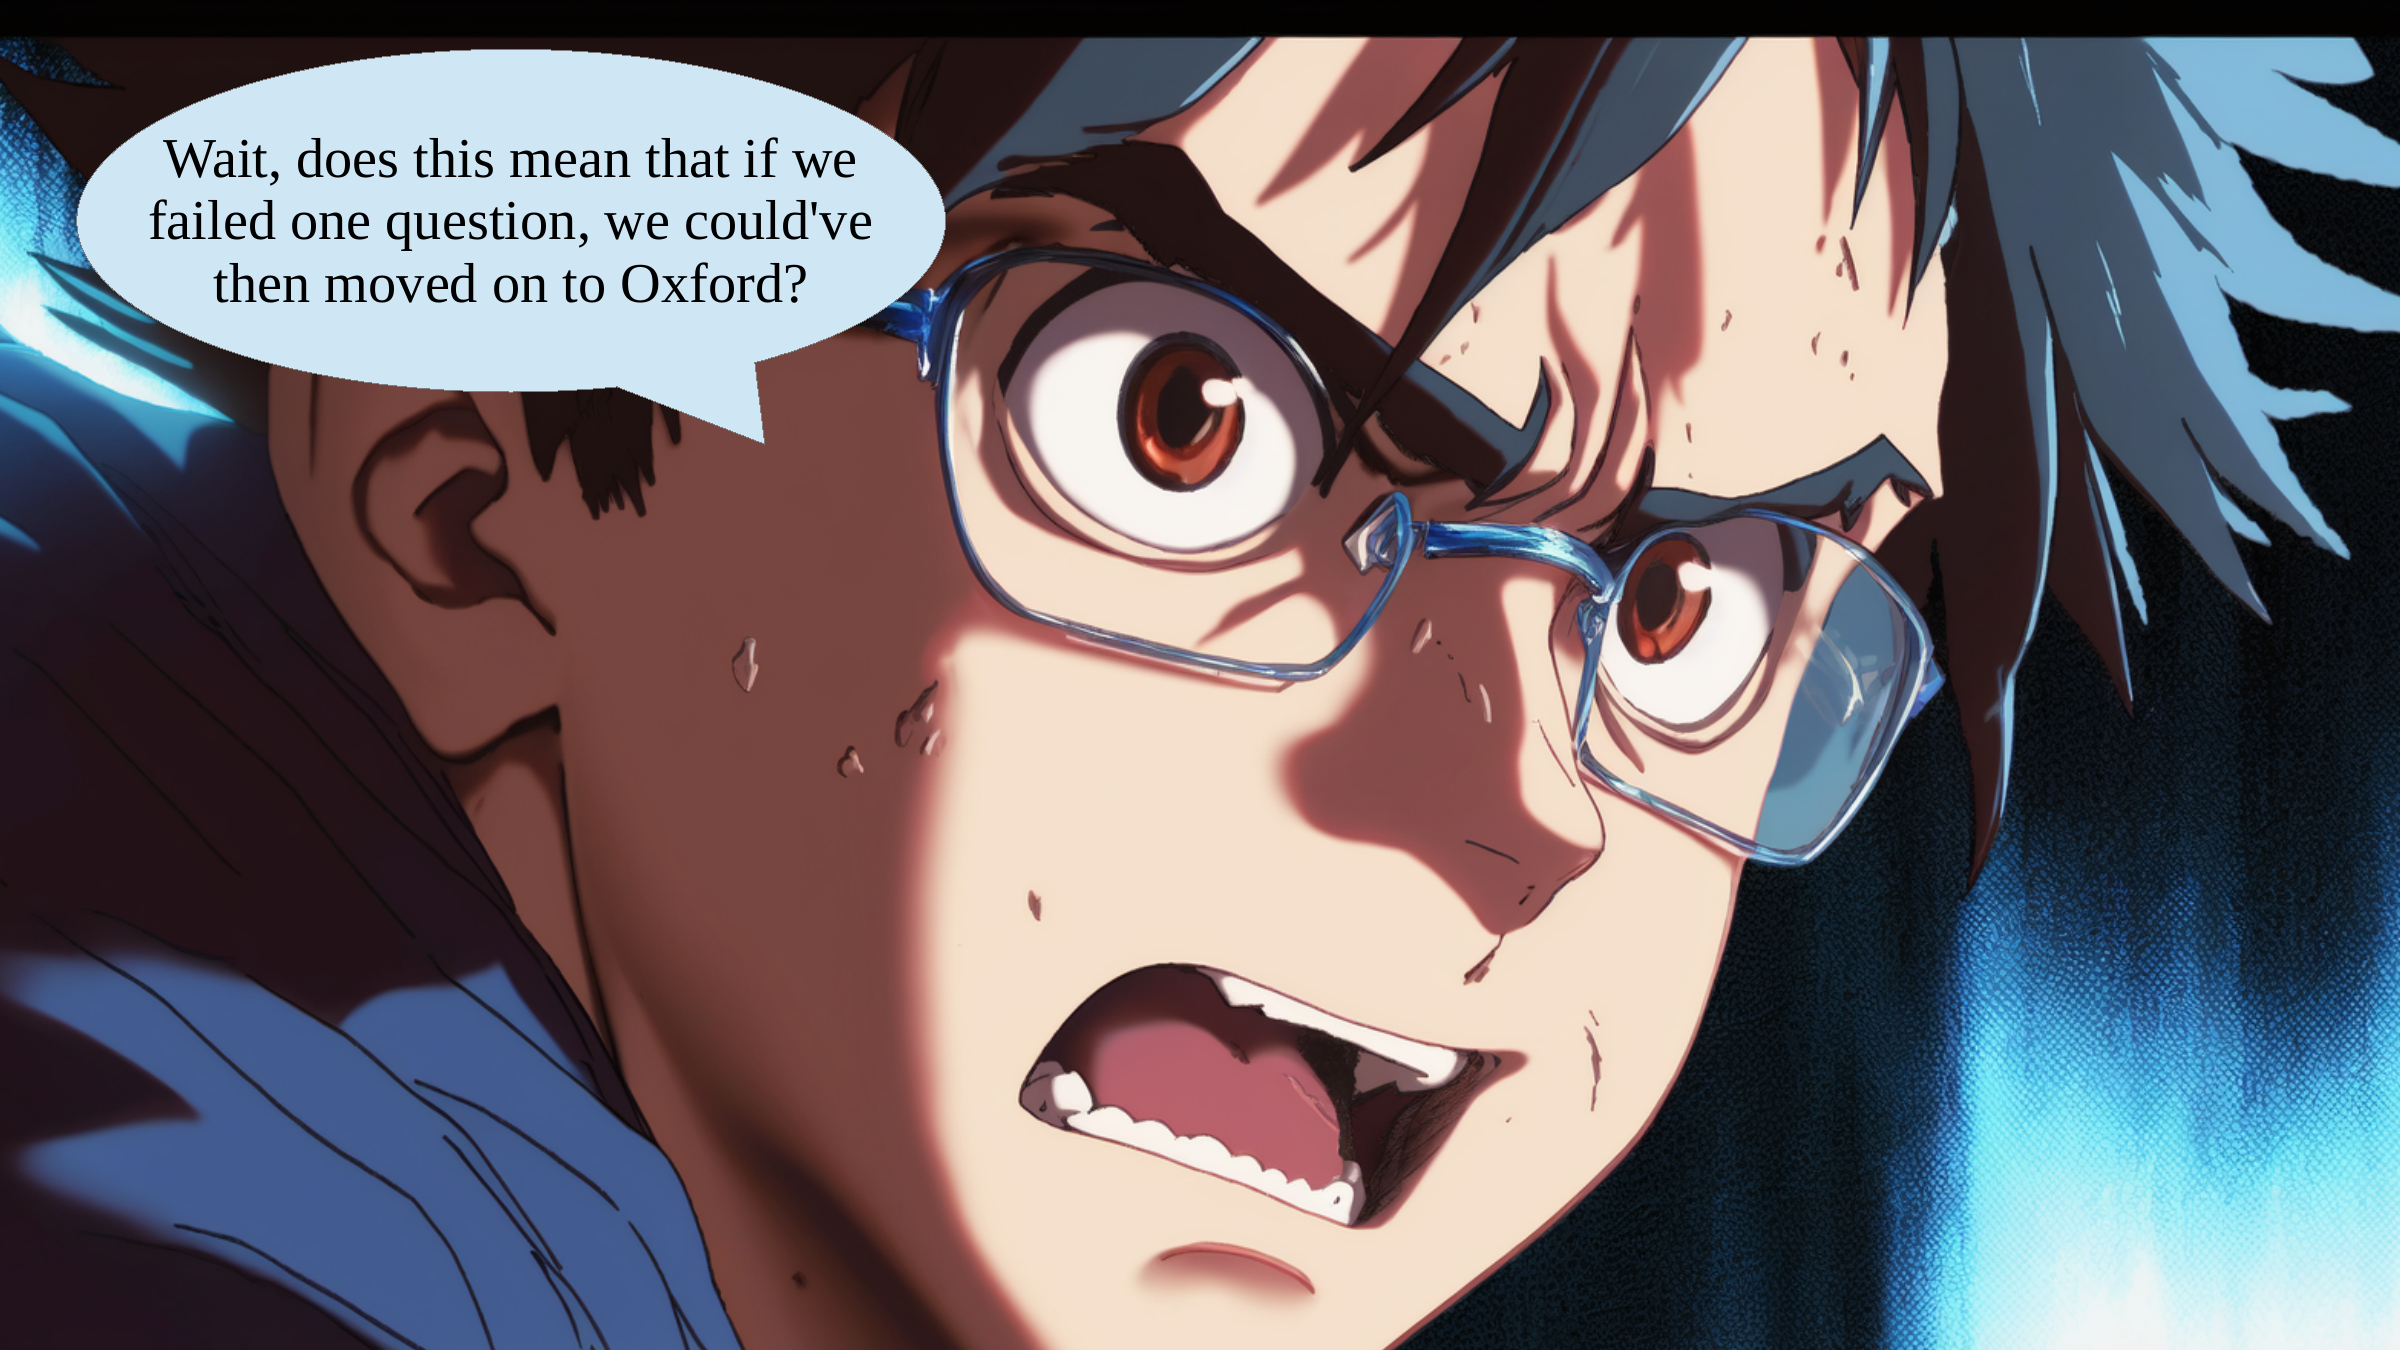

Wait, does this mean that if we
failed one question, we could've
then moved on to Oxford?